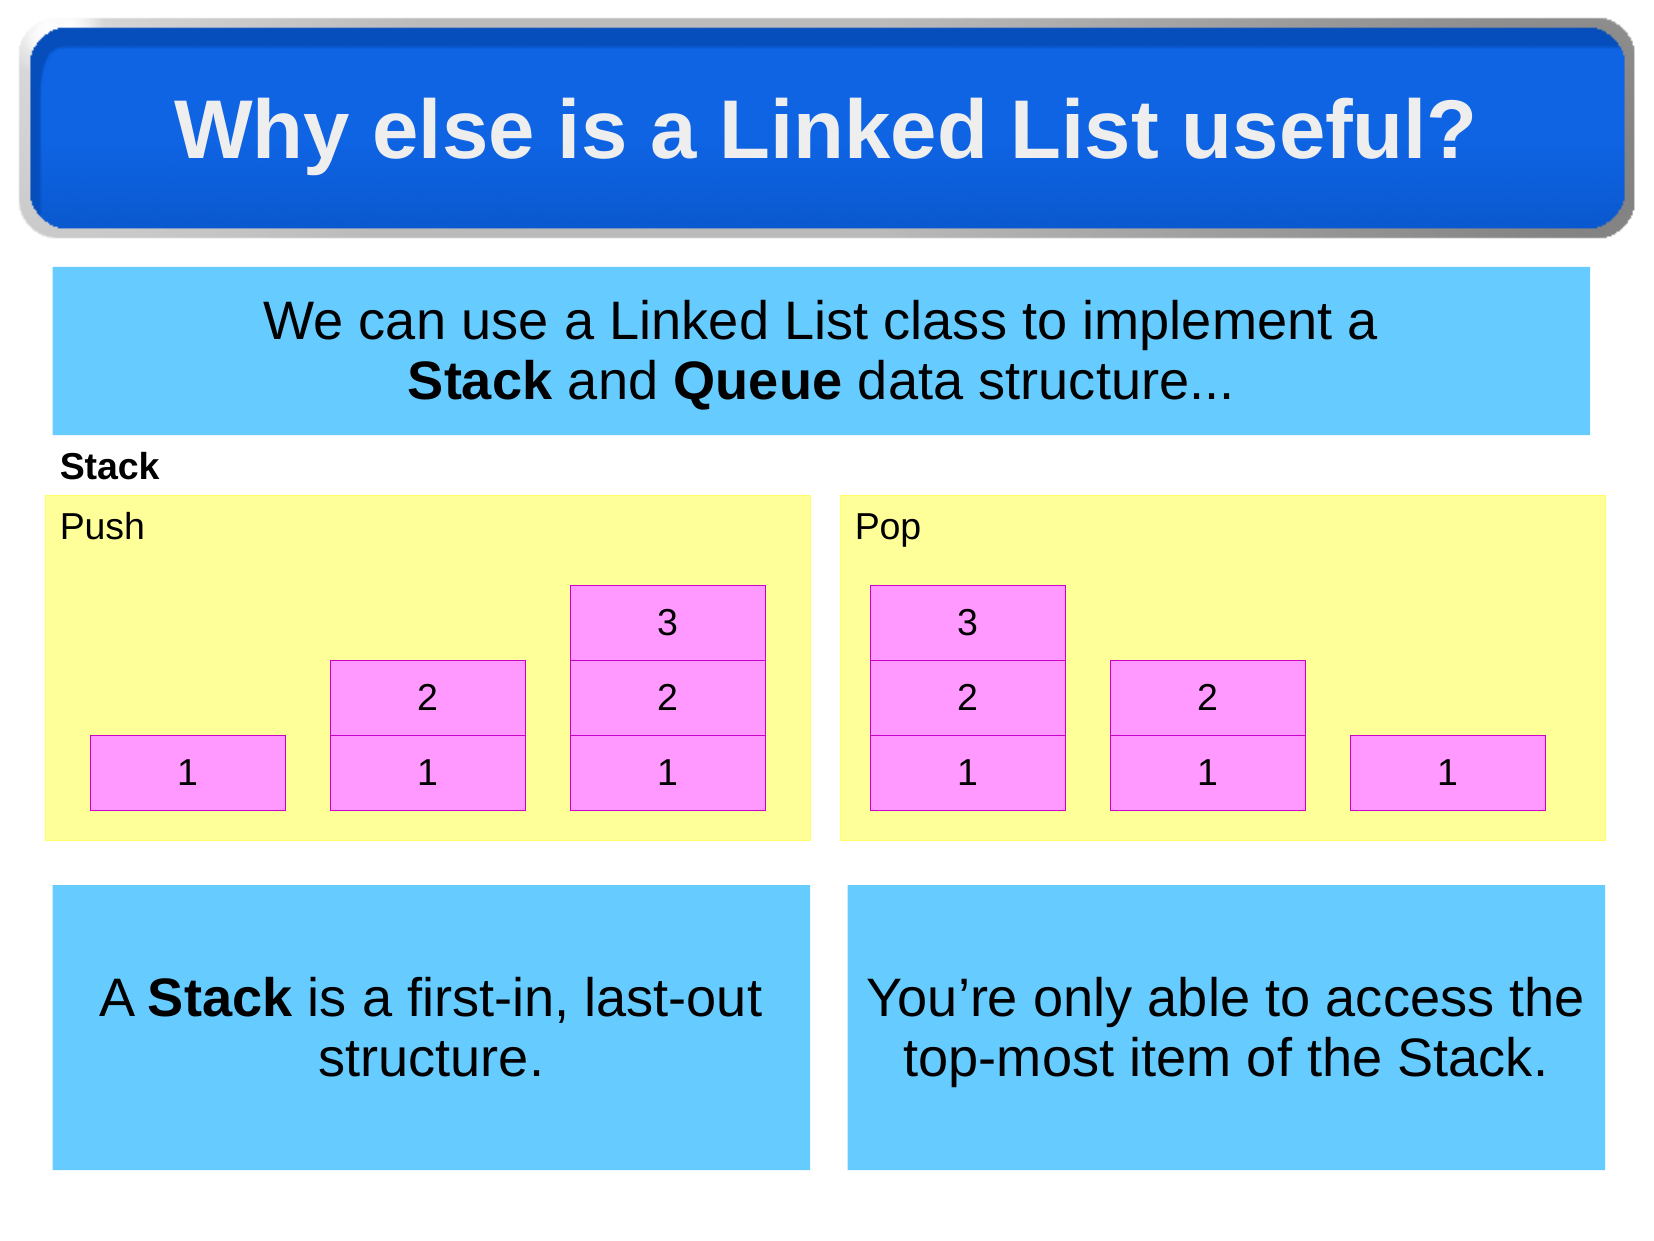

# Why else is a Linked List useful?
We can use a Linked List class to implement a
Stack and Queue data structure...
Stack
Push
Pop
3
3
2
2
2
2
1
1
1
1
1
1
A Stack is a first-in, last-out structure.
You’re only able to access the top-most item of the Stack.